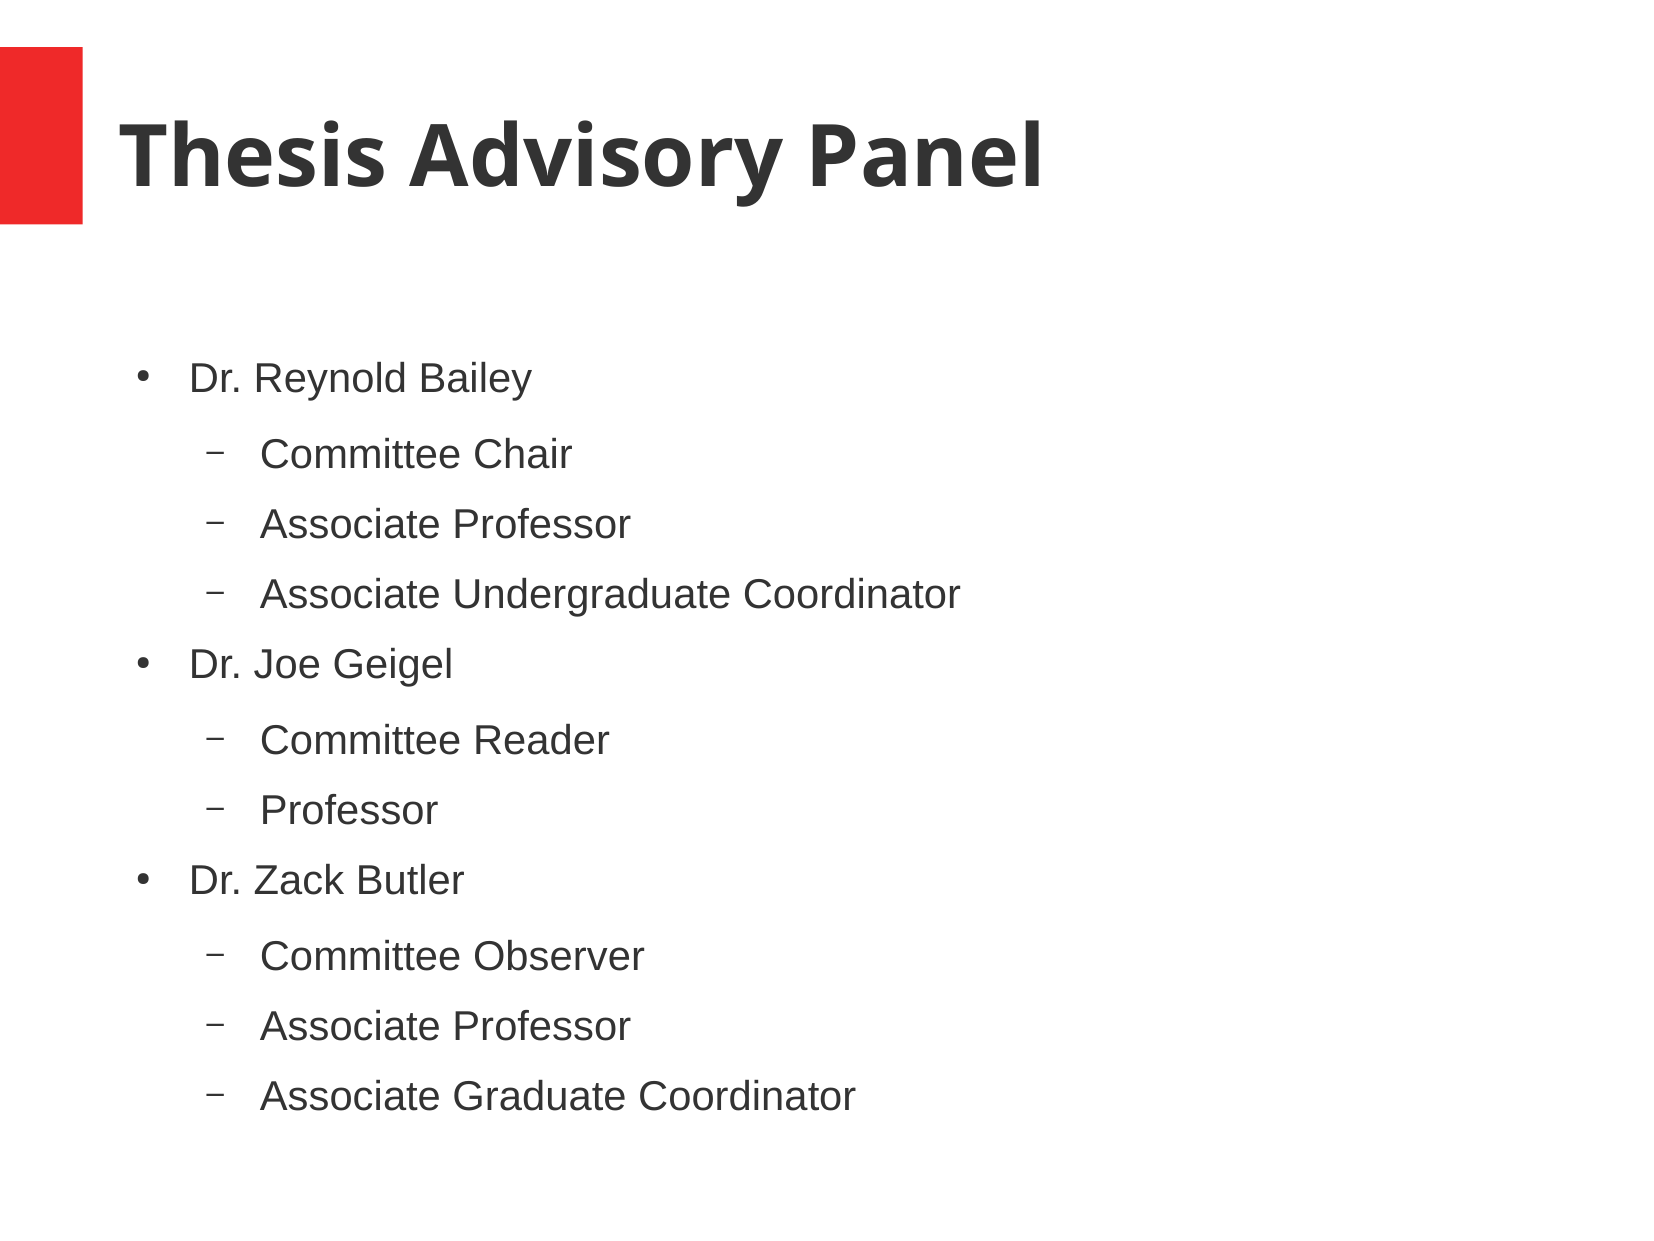

# Thesis Advisory Panel
Dr. Reynold Bailey
Committee Chair
Associate Professor
Associate Undergraduate Coordinator
Dr. Joe Geigel
Committee Reader
Professor
Dr. Zack Butler
Committee Observer
Associate Professor
Associate Graduate Coordinator